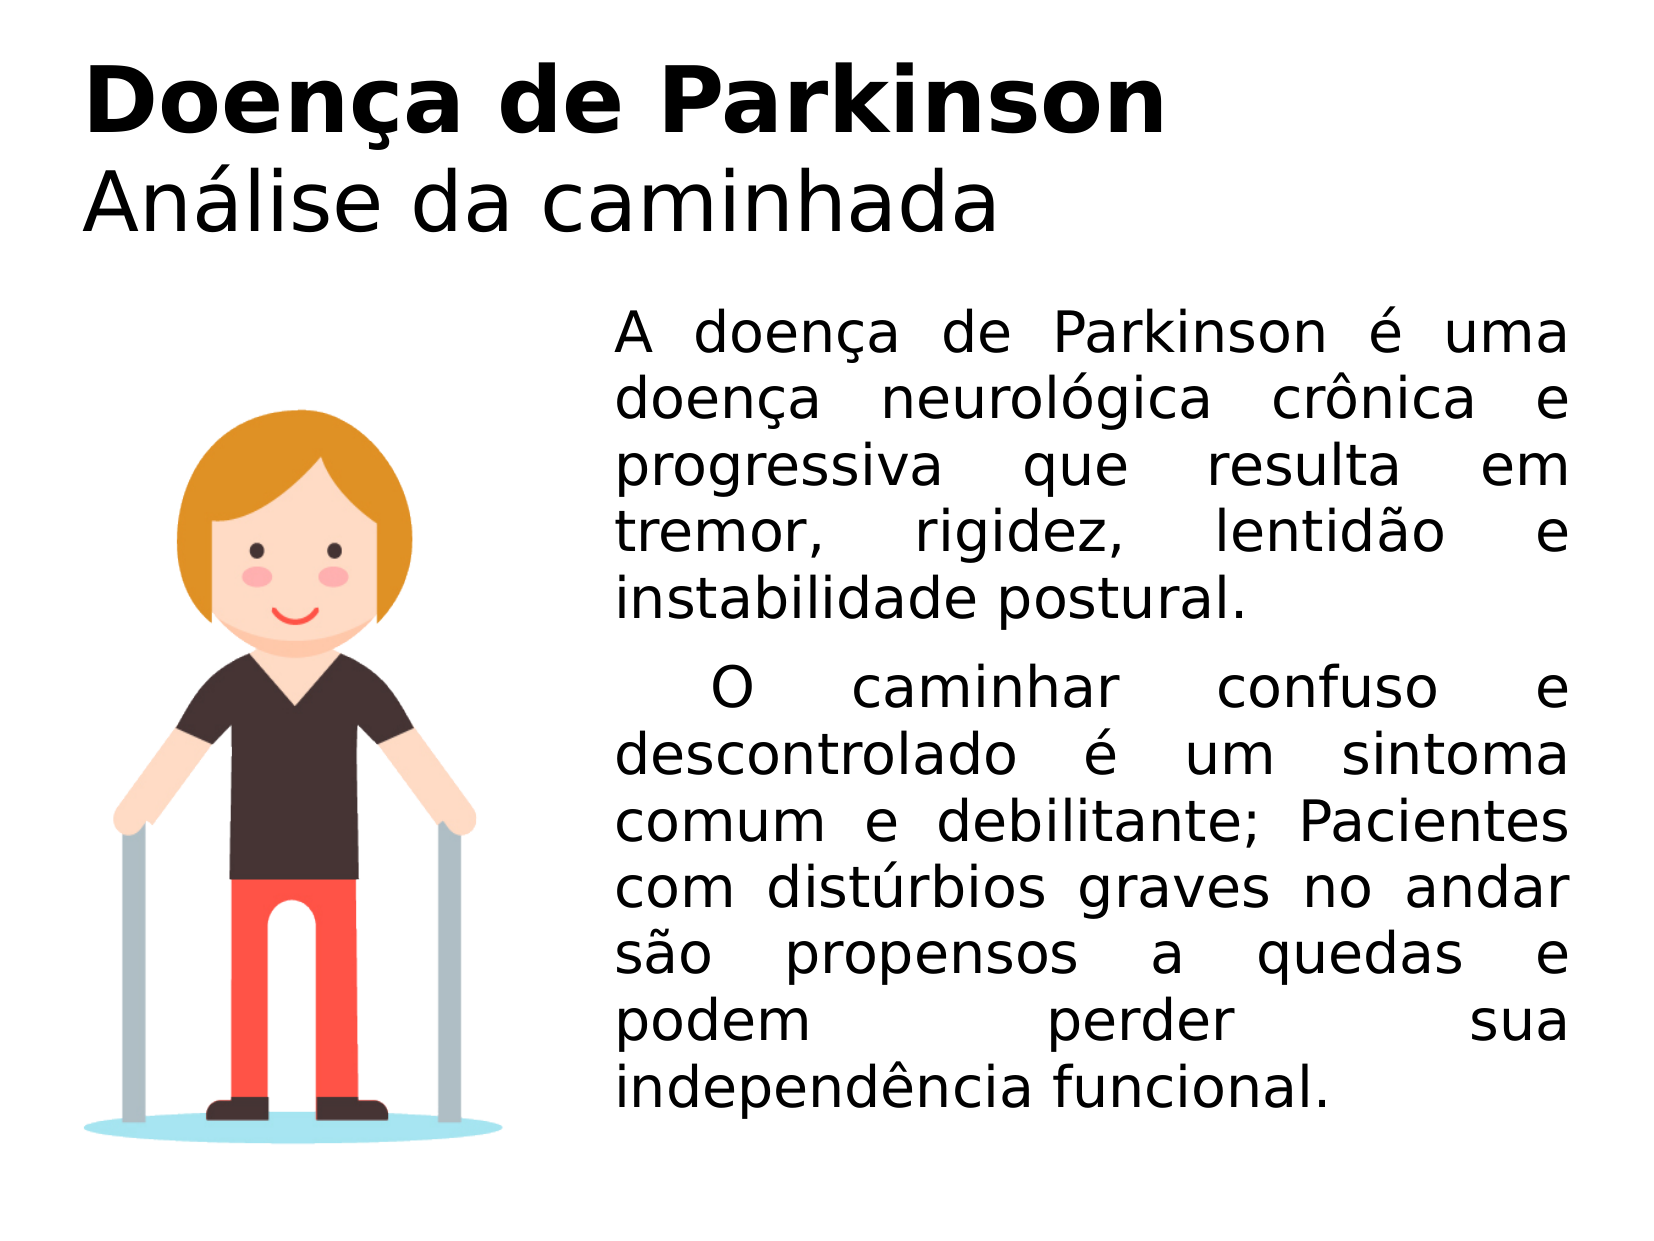

# Doença de Parkinson Análise da caminhada
A doença de Parkinson é uma doença neurológica crônica e progressiva que resulta em tremor, rigidez, lentidão e instabilidade postural.
 O caminhar confuso e descontrolado é um sintoma comum e debilitante; Pacientes com distúrbios graves no andar são propensos a quedas e podem perder sua independência funcional.